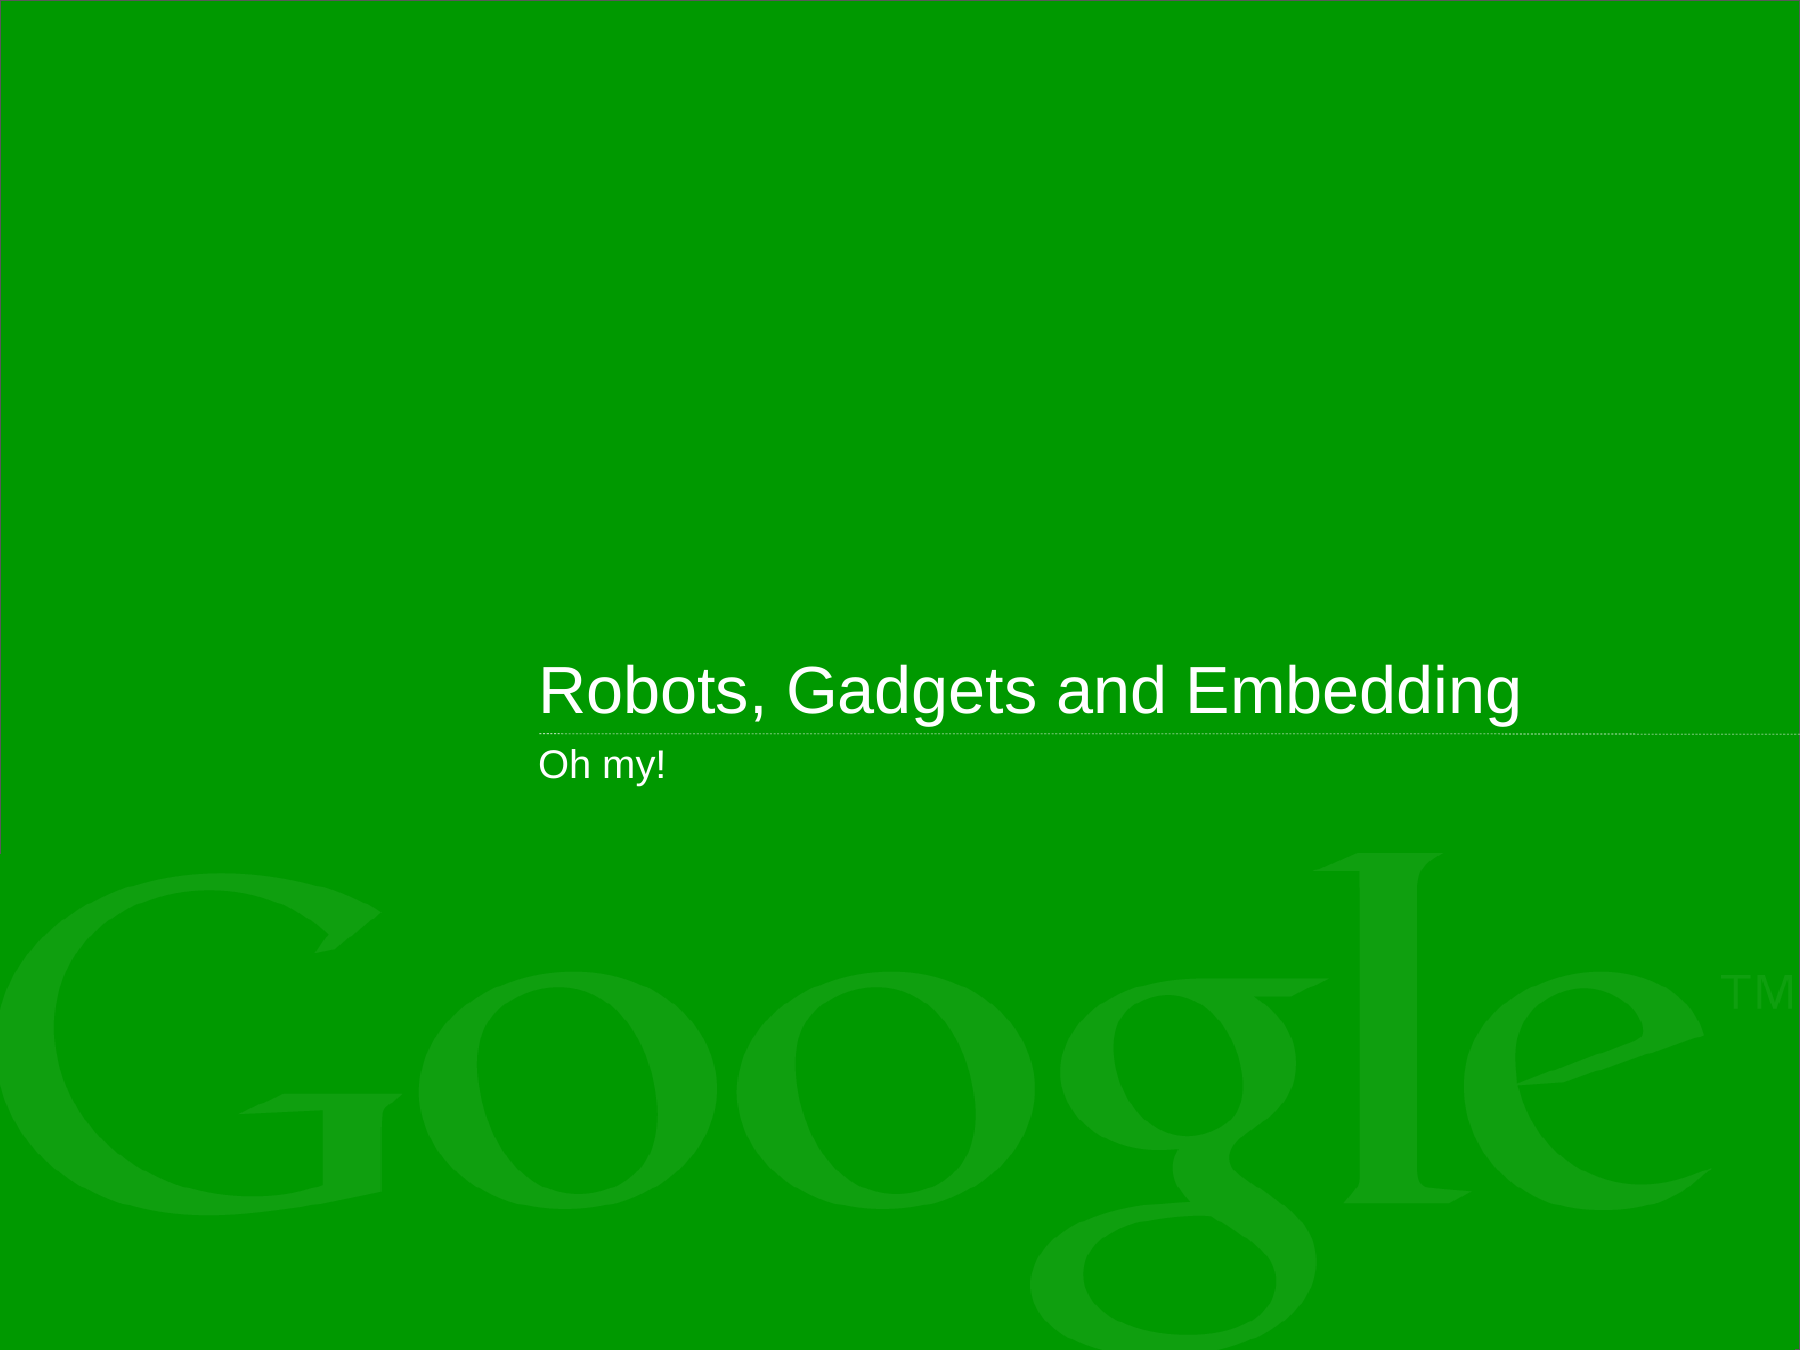

# Robots, Gadgets and Embedding
Oh my!